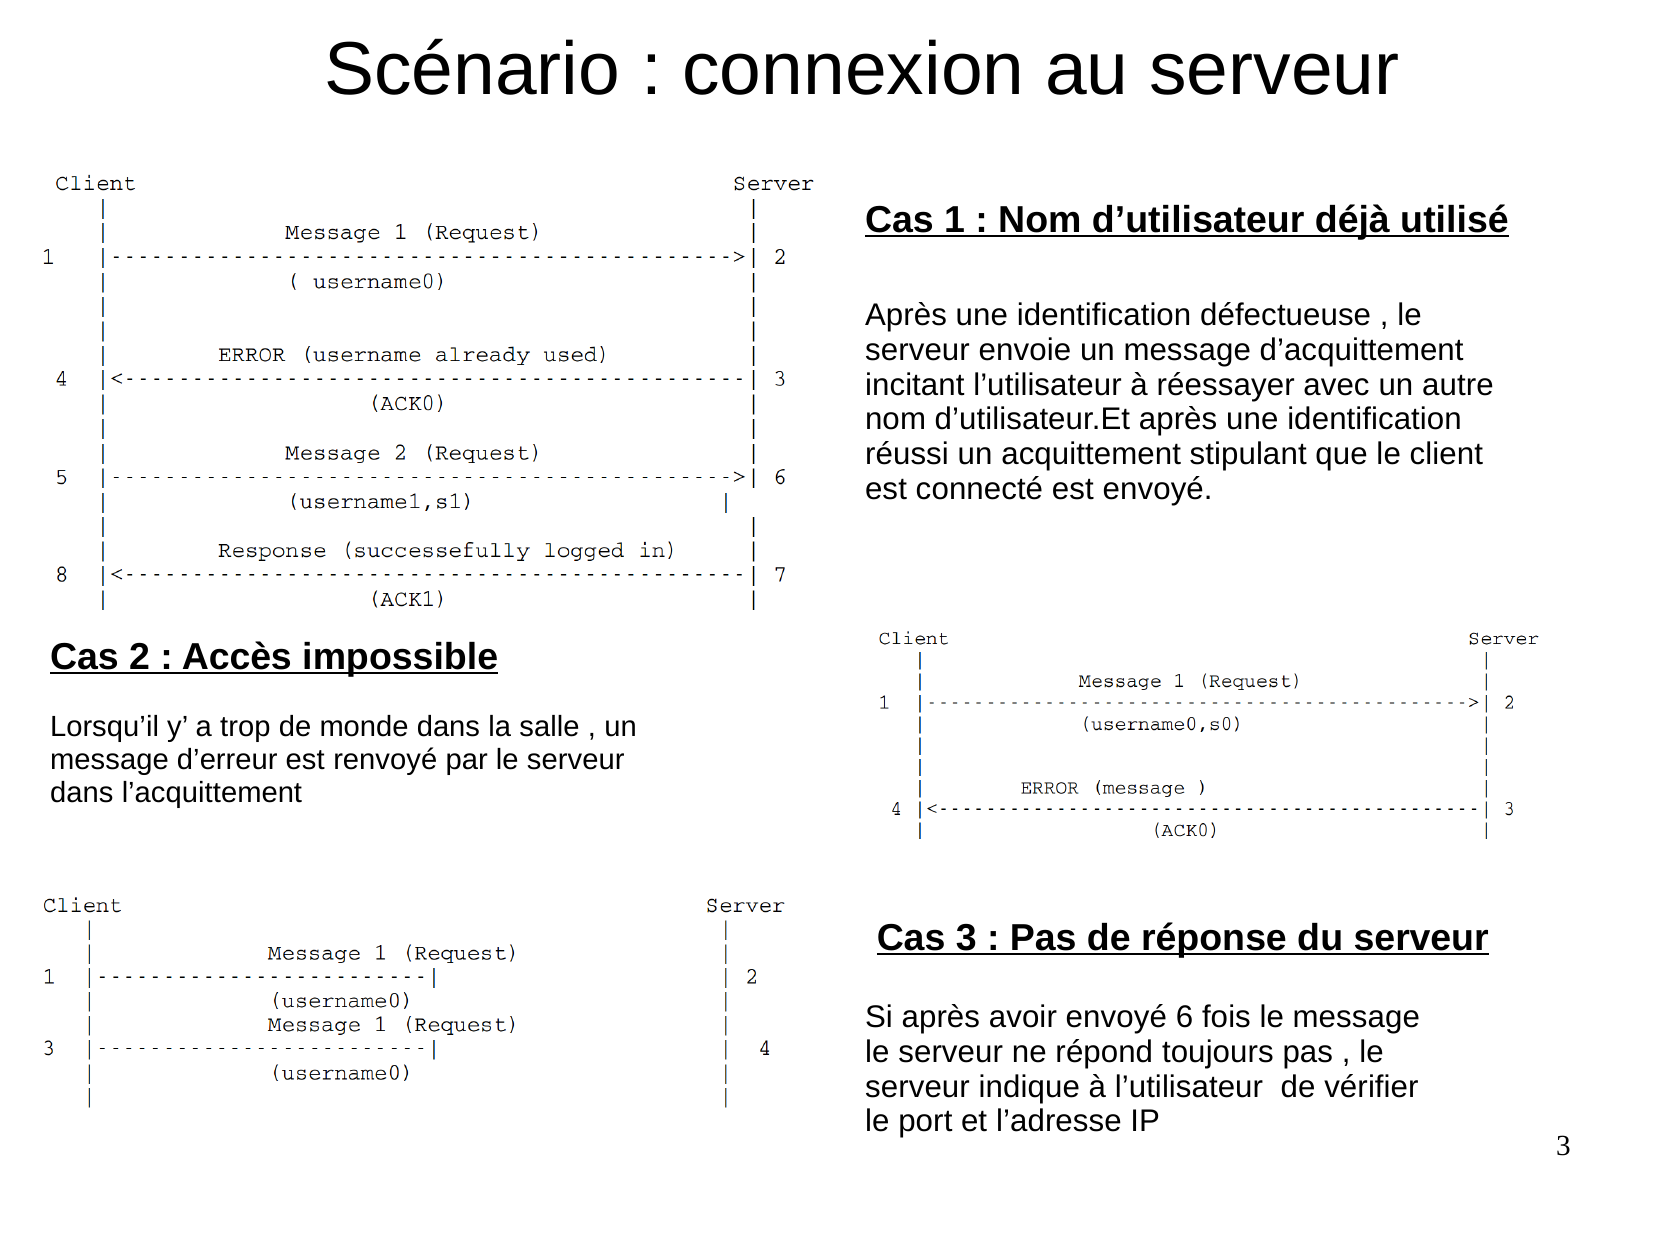

# Scénario : connexion au serveur
Cas 1 : Nom d’utilisateur déjà utilisé
Après une identification défectueuse , le serveur envoie un message d’acquittement incitant l’utilisateur à réessayer avec un autre nom d’utilisateur.Et après une identification réussi un acquittement stipulant que le client est connecté est envoyé.
Cas 2 : Accès impossible
Lorsqu’il y’ a trop de monde dans la salle , un message d’erreur est renvoyé par le serveur dans l’acquittement
Cas 3 : Pas de réponse du serveur
Si après avoir envoyé 6 fois le message le serveur ne répond toujours pas , le serveur indique à l’utilisateur de vérifier le port et l’adresse IP
3